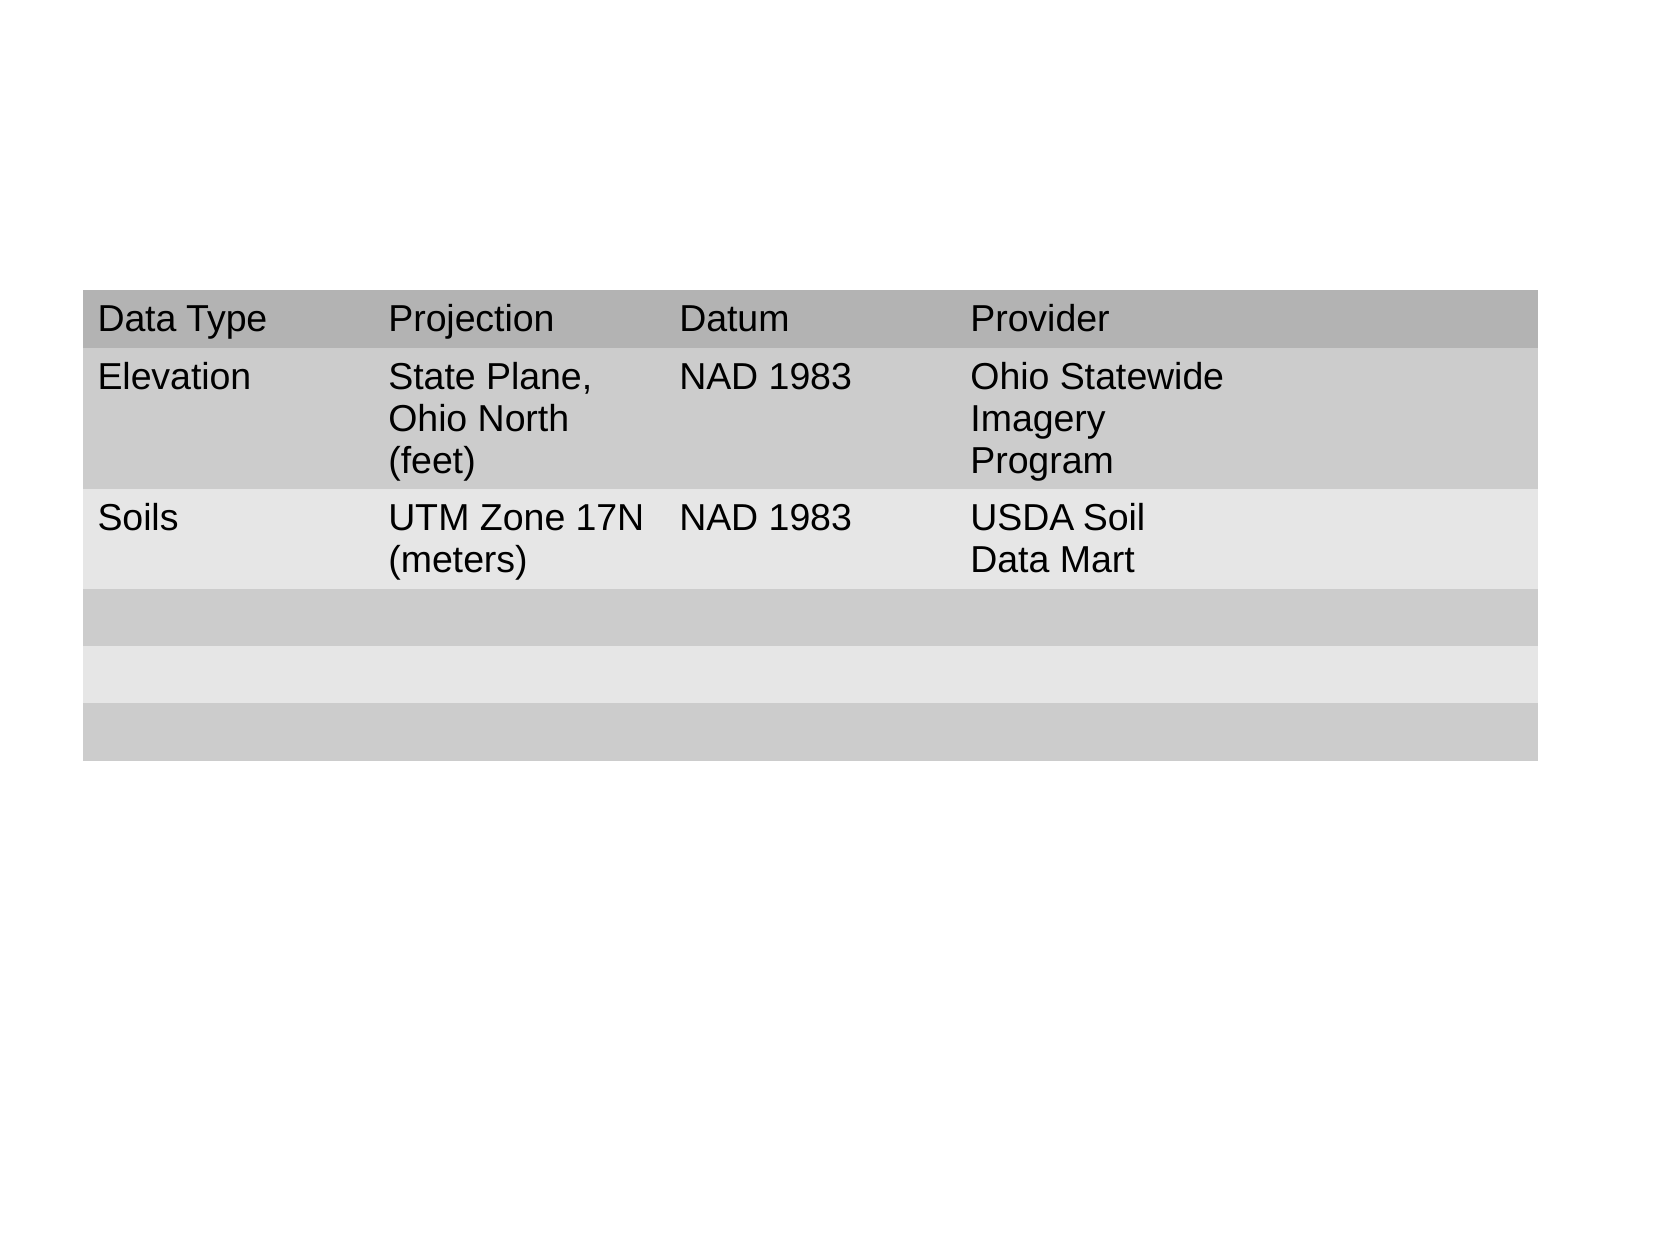

#
| Data Type | Projection | Datum | Provider | |
| --- | --- | --- | --- | --- |
| Elevation | State Plane, Ohio North (feet) | NAD 1983 | Ohio Statewide Imagery Program | |
| Soils | UTM Zone 17N (meters) | NAD 1983 | USDA Soil Data Mart | |
| | | | | |
| | | | | |
| | | | | |